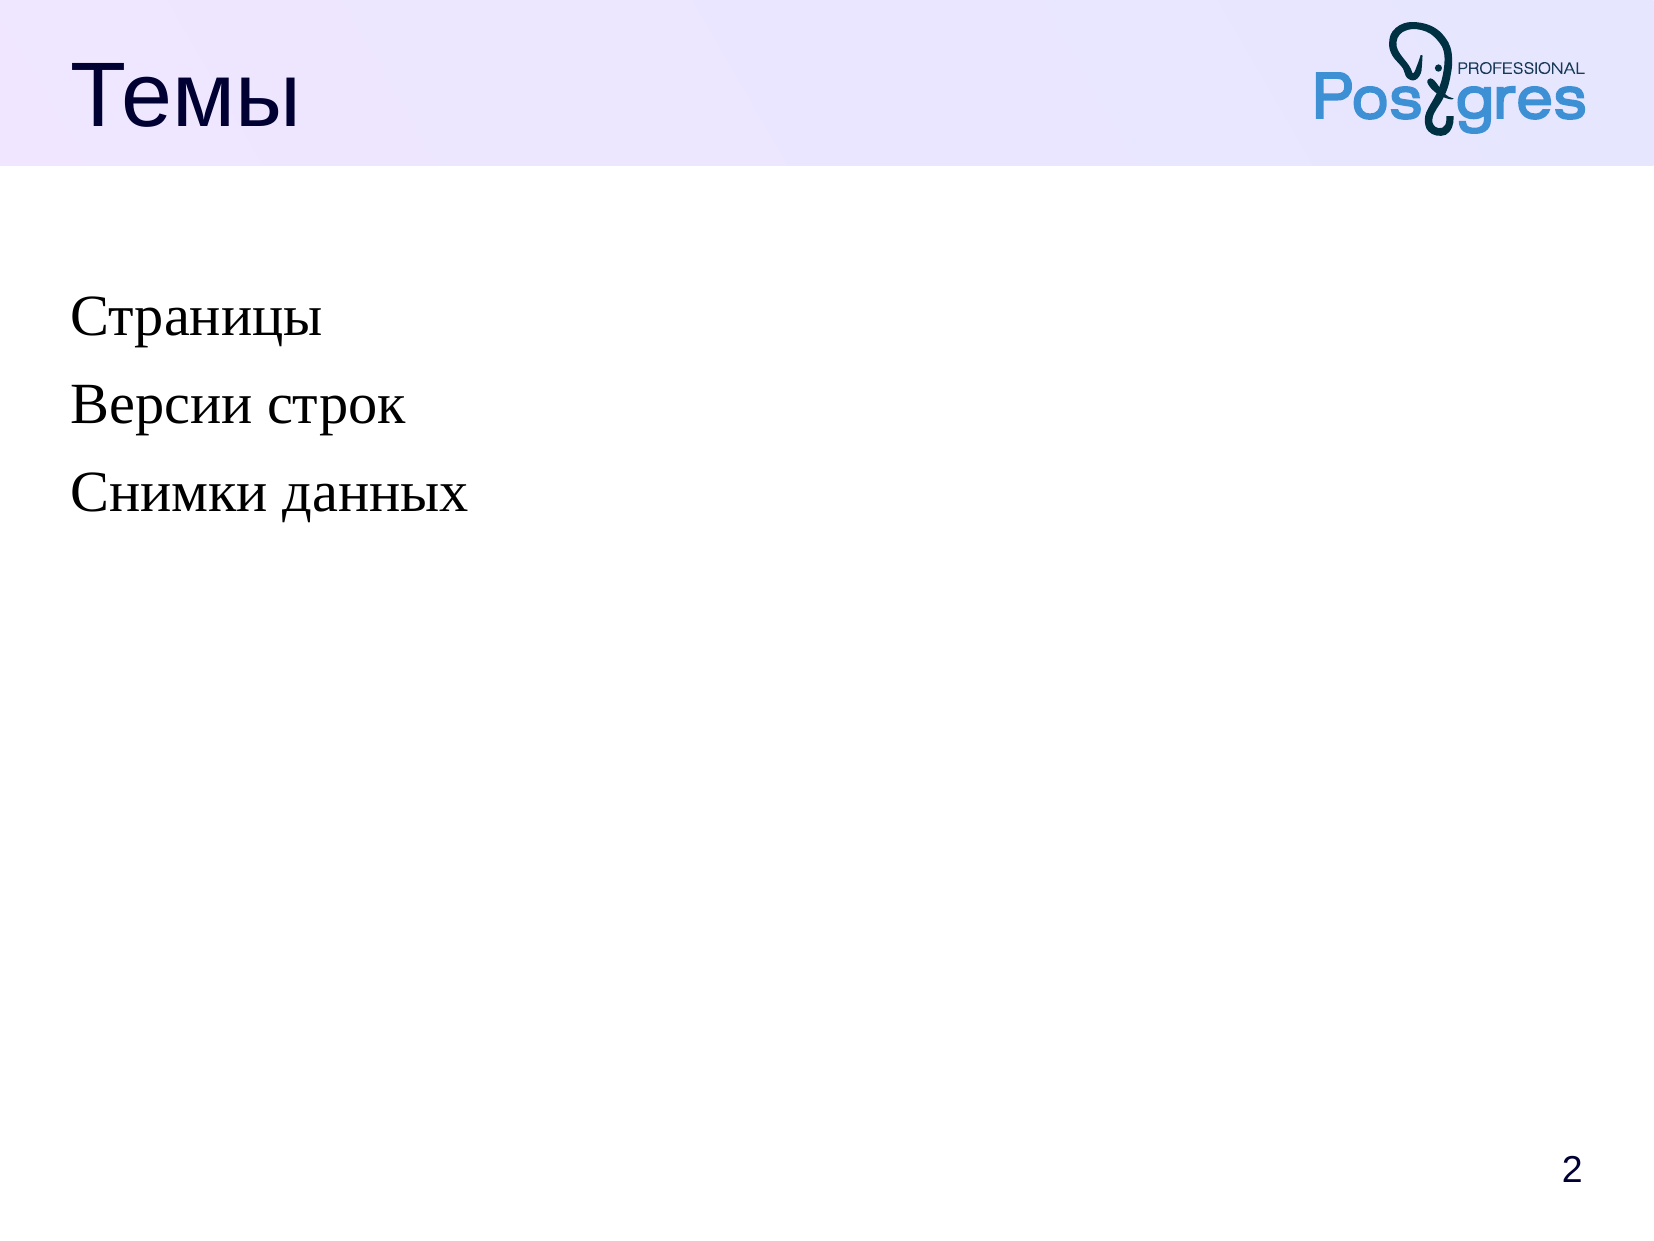

# Темы
Страницы
Версии строк
Снимки данных